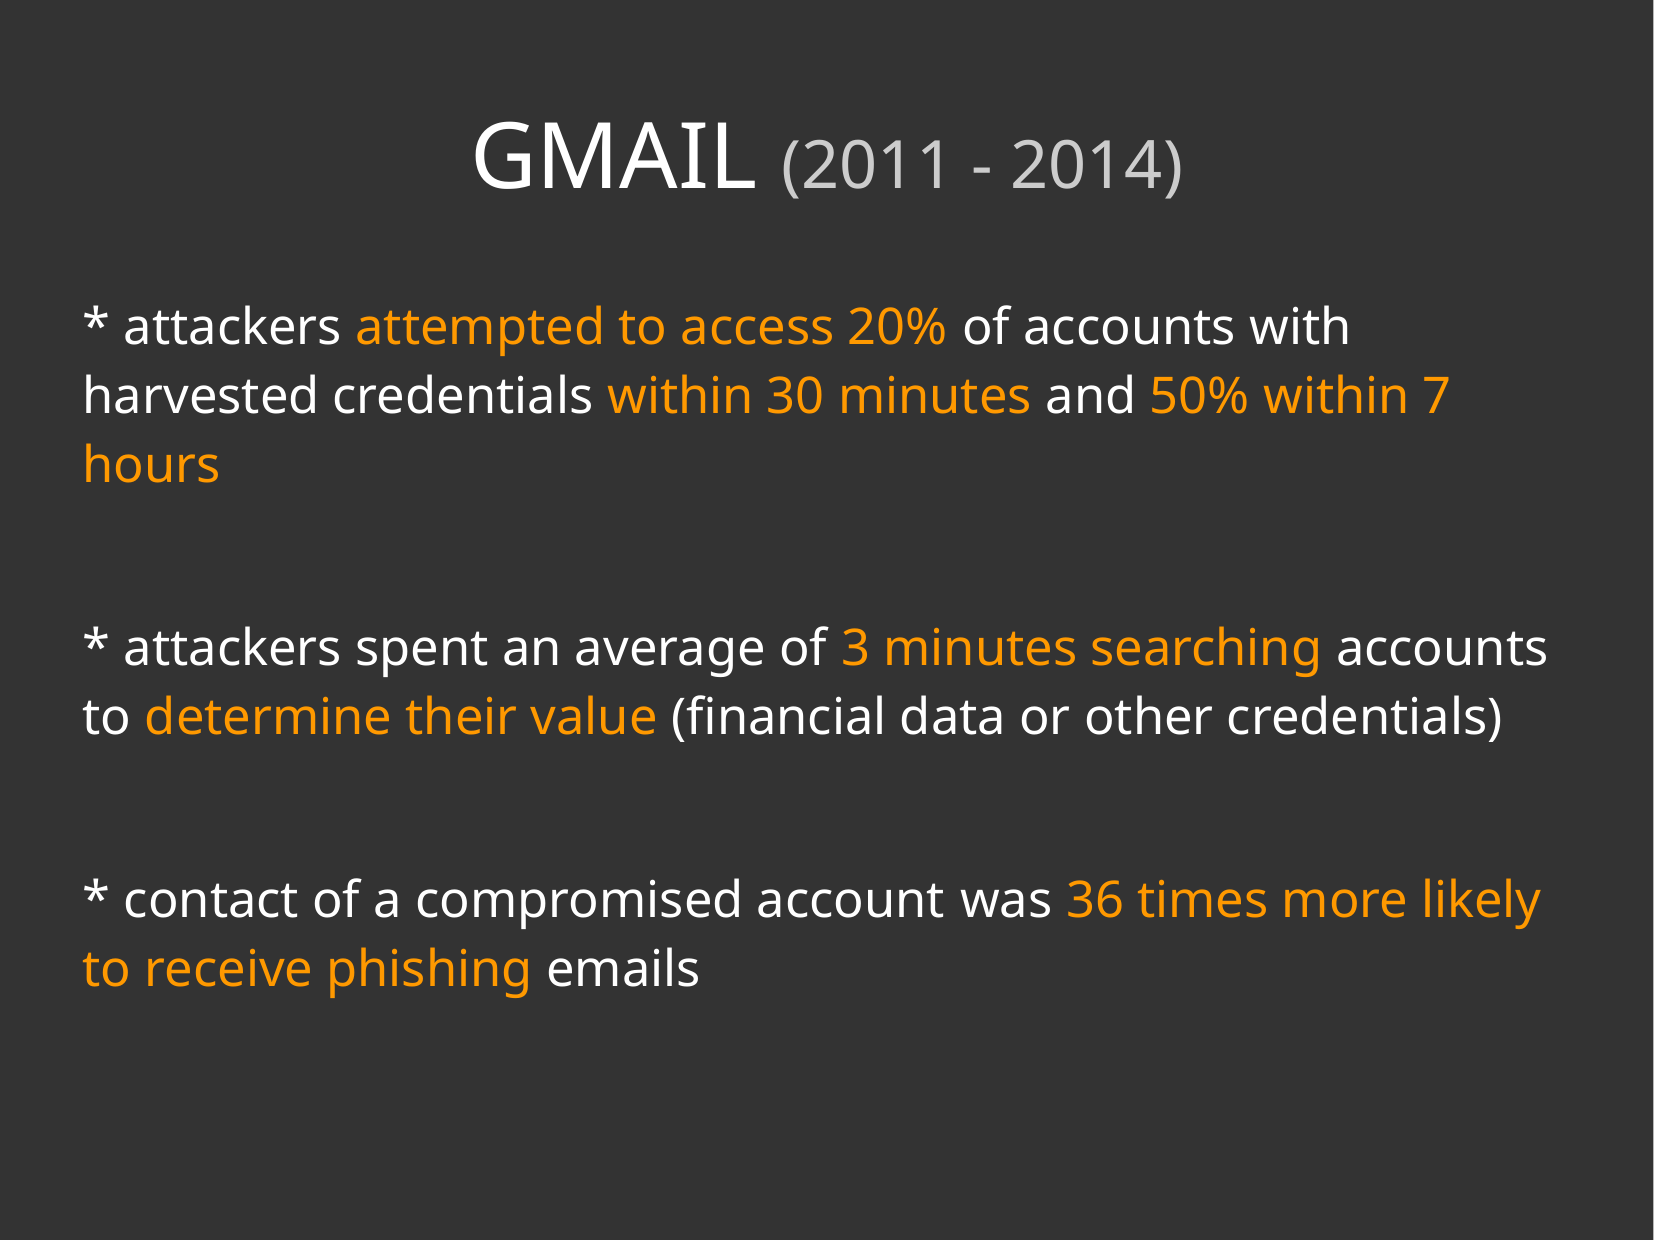

# GMAIL (2011 - 2014)
* attackers attempted to access 20% of accounts with harvested credentials within 30 minutes and 50% within 7 hours
* attackers spent an average of 3 minutes searching accounts to determine their value (financial data or other credentials)
* contact of a compromised account was 36 times more likely to receive phishing emails